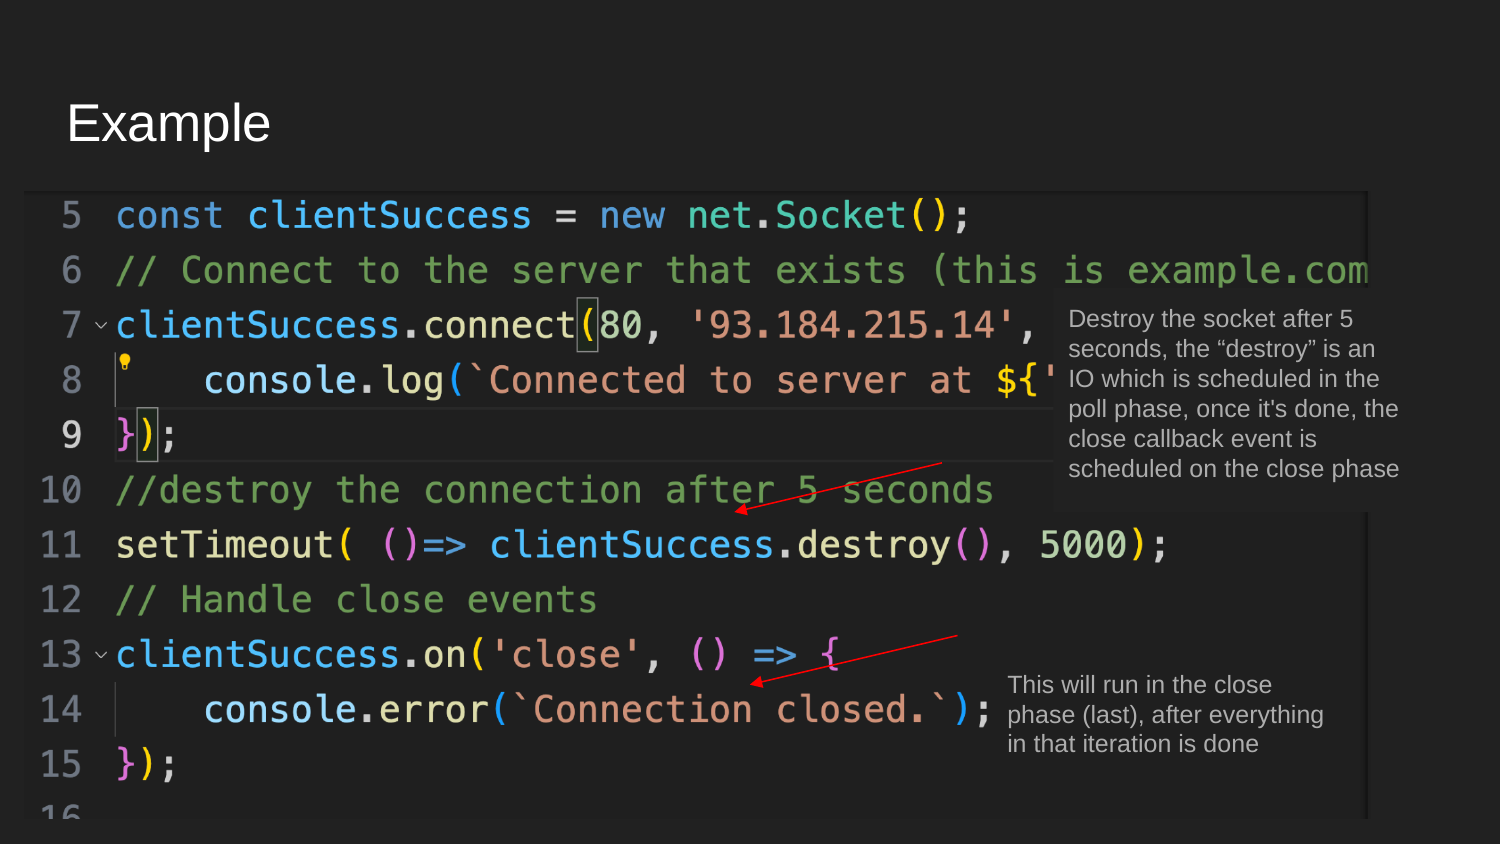

# Example
Destroy the socket after 5 seconds, the “destroy” is an IO which is scheduled in the poll phase, once it's done, the close callback event is scheduled on the close phase
This will run in the close phase (last), after everything in that iteration is done